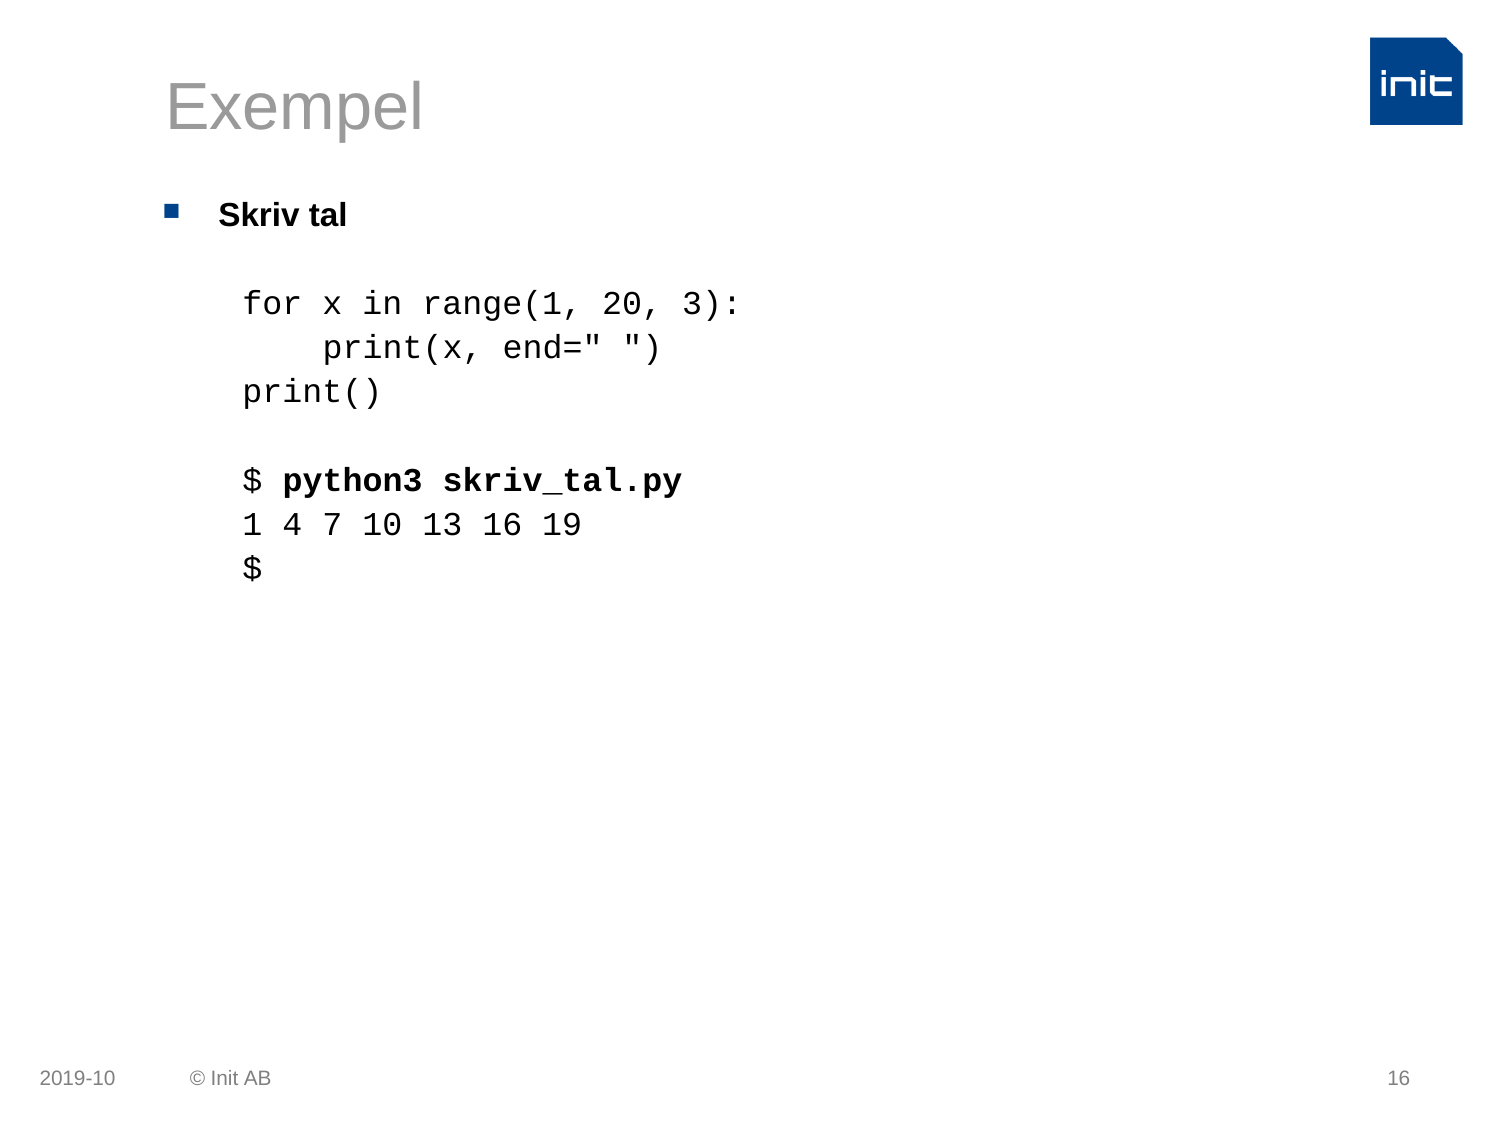

Exempel
Skriv tal
for x in range(1, 20, 3):
 print(x, end=" ")
print()
$ python3 skriv_tal.py
1 4 7 10 13 16 19
$
2019-10
© Init AB